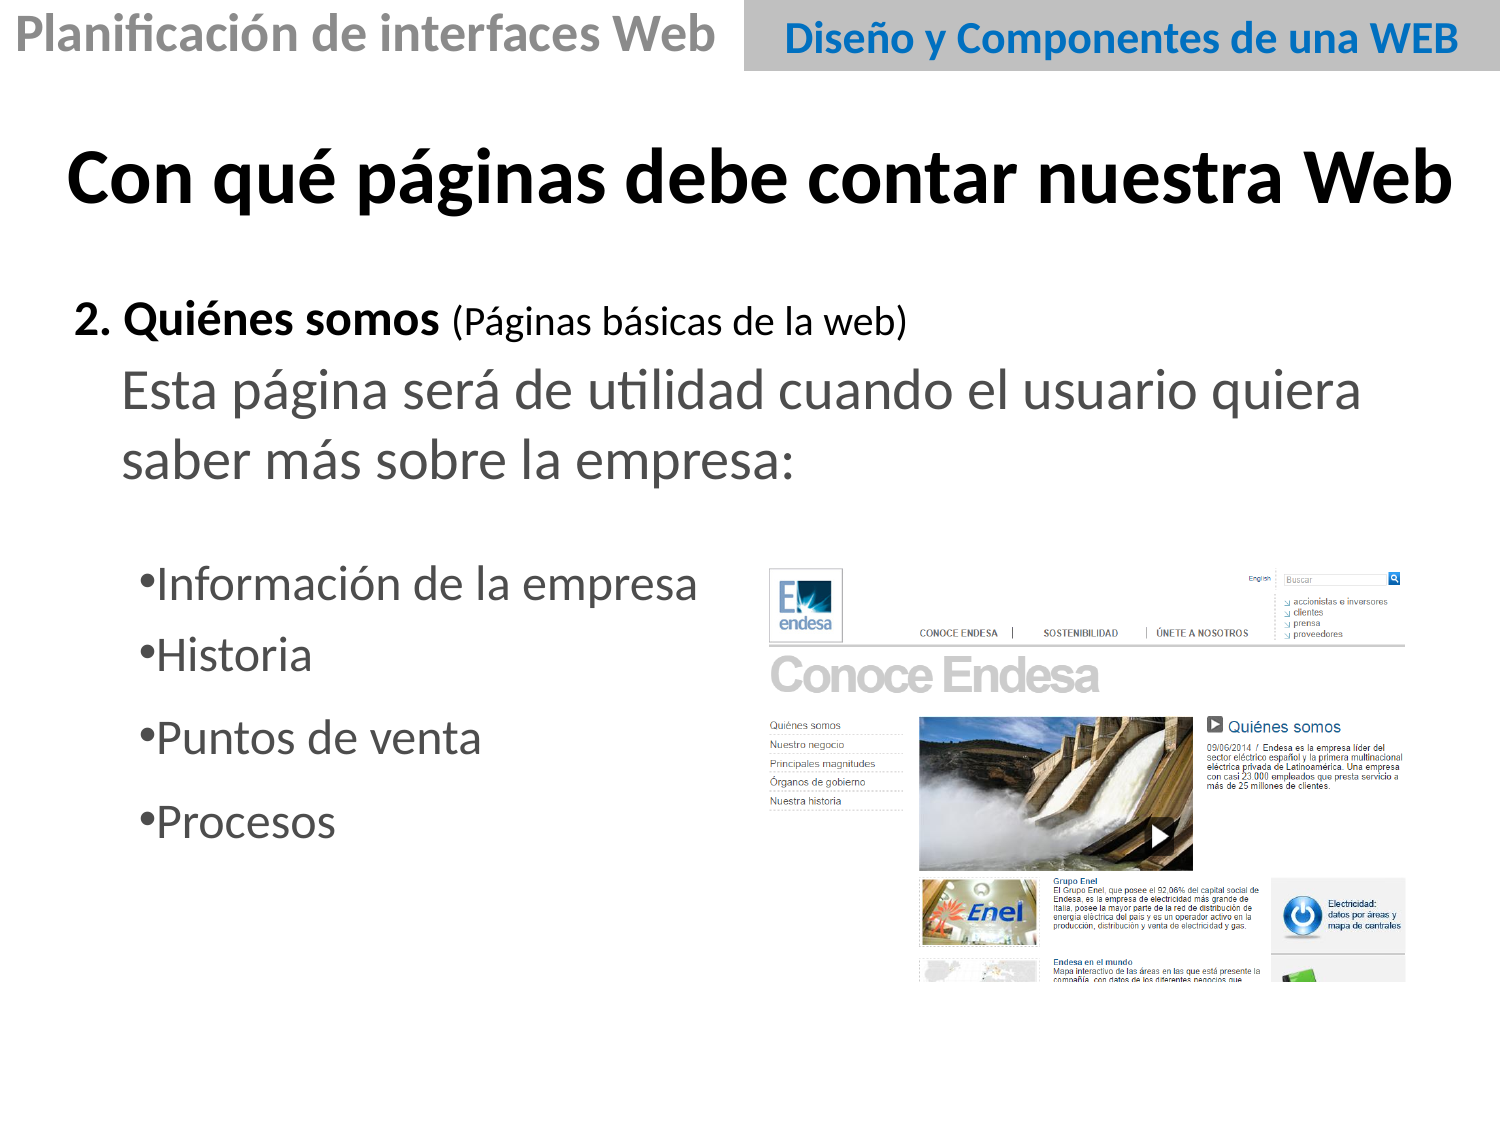

# Planificación de interfaces Web
Diseño y Componentes de una WEB
Con qué páginas debe contar nuestra Web
2. Quiénes somos (Páginas básicas de la web)
Esta página será de utilidad cuando el usuario quiera saber más sobre la empresa:
Información de la empresa
Historia
Puntos de venta
Procesos